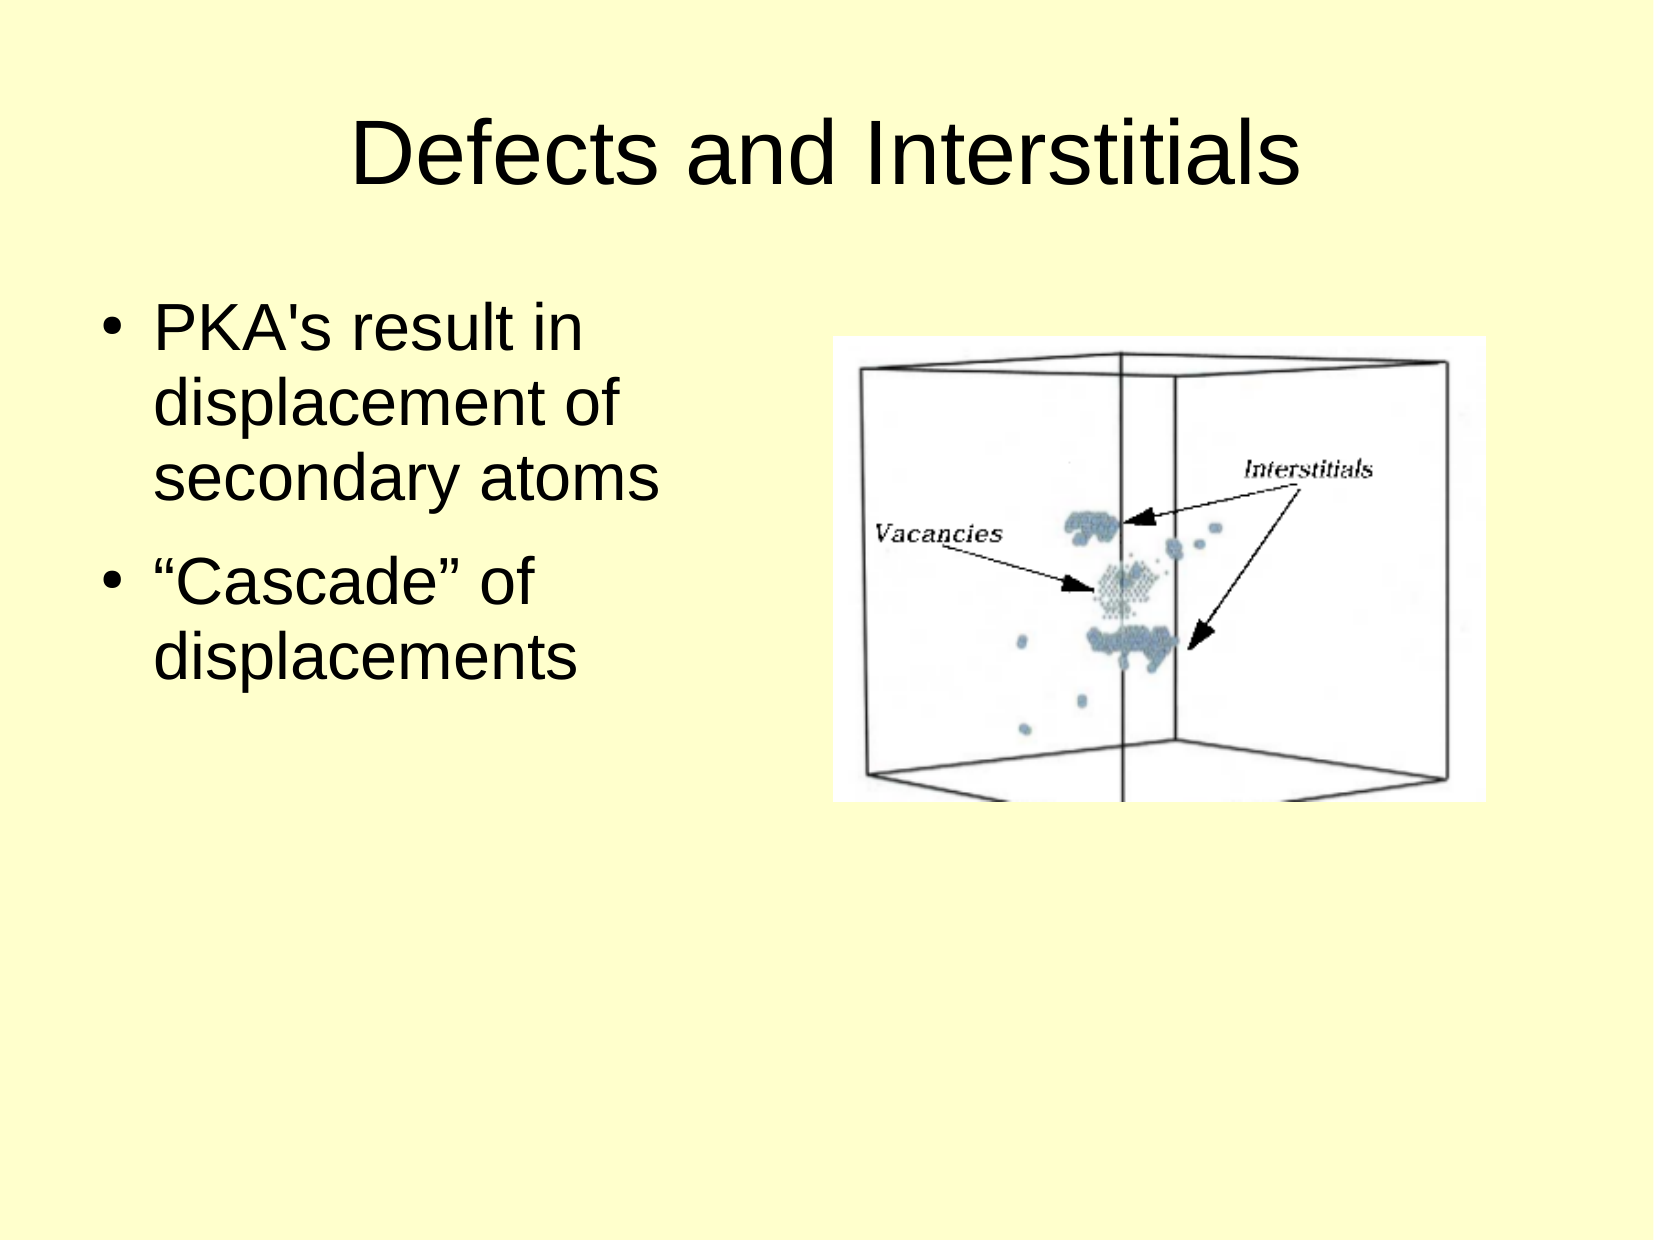

# Defects and Interstitials
PKA's result in displacement of secondary atoms
“Cascade” of displacements